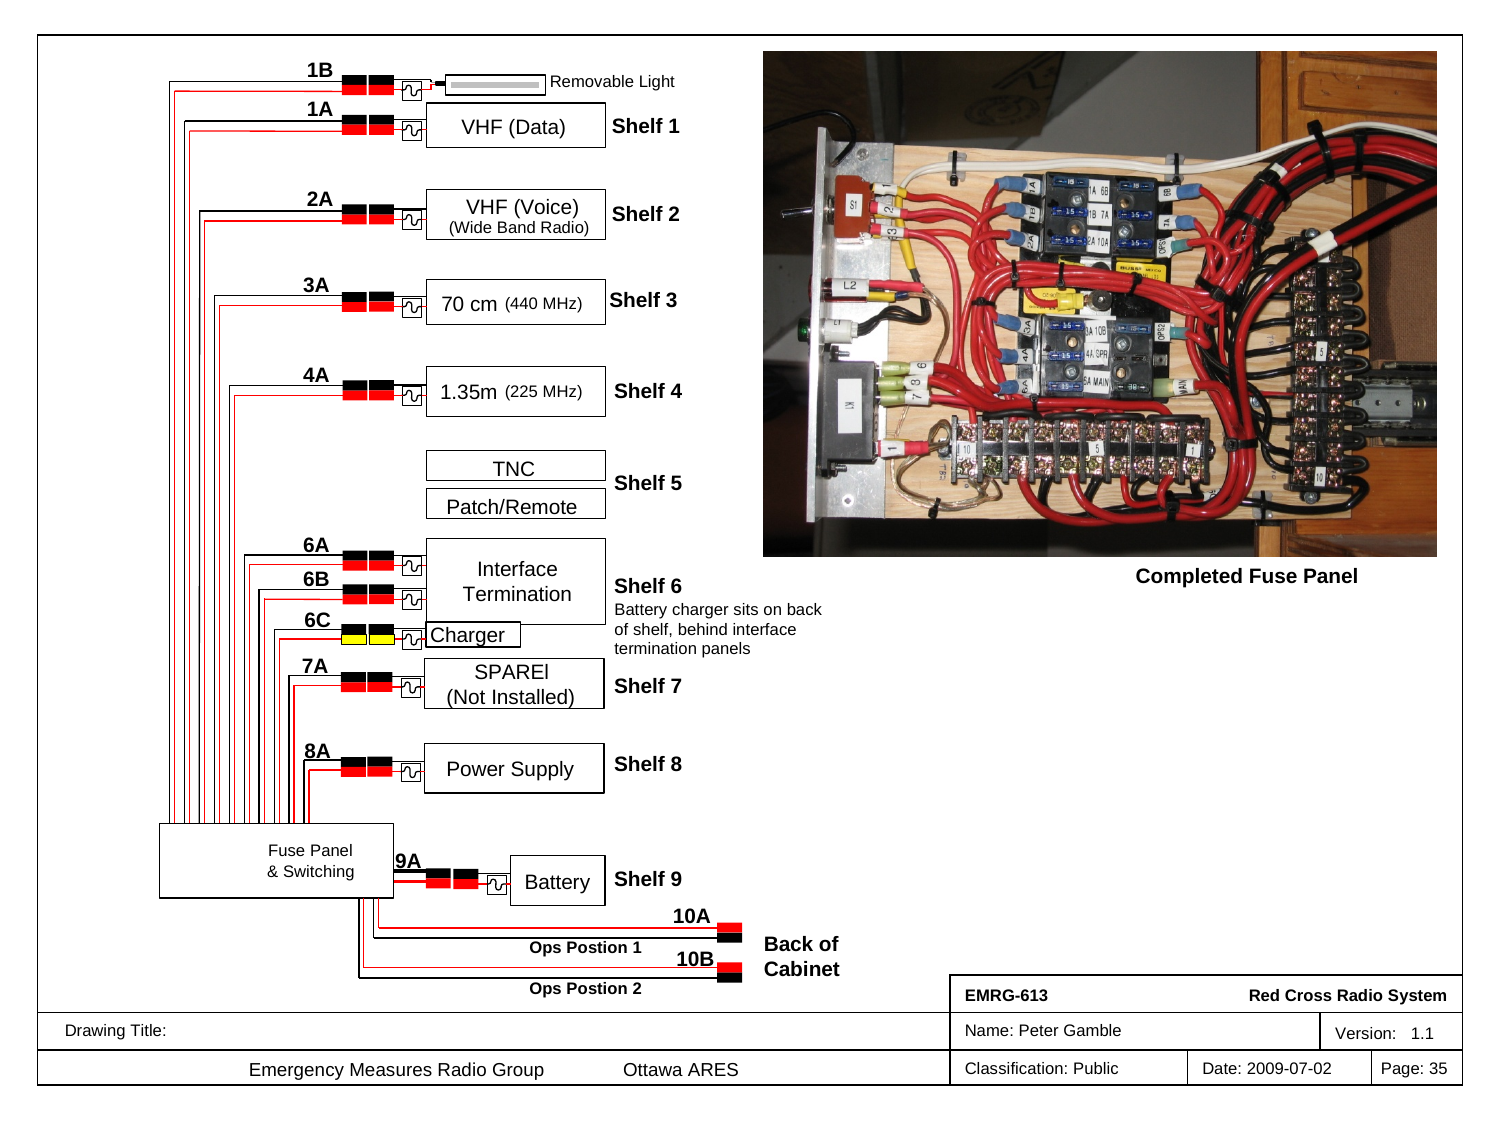

1B
Removable Light
1A
Shelf 1
VHF (Data)
2A
VHF (Voice)
Shelf 2
(Wide Band Radio)
3A
Shelf 3
70 cm
(440 MHz)
4A
Shelf 4
1.35m
(225 MHz)
TNC
Shelf 5
Patch/Remote
6A
Completed Fuse Panel
Interface
6B
Shelf 6
Termination
Battery charger sits on back of shelf, behind interface termination panels
6C
Charger
7A
SPAREl
Shelf 7
(Not Installed)
8A
Shelf 8
Power Supply
Fuse Panel
9A
& Switching
Shelf 9
Battery
10A
Back of
Ops Postion 1
10B
Cabinet
Ops Postion 2
Emergency Measures Radio Group Ottawa ARES
Page: